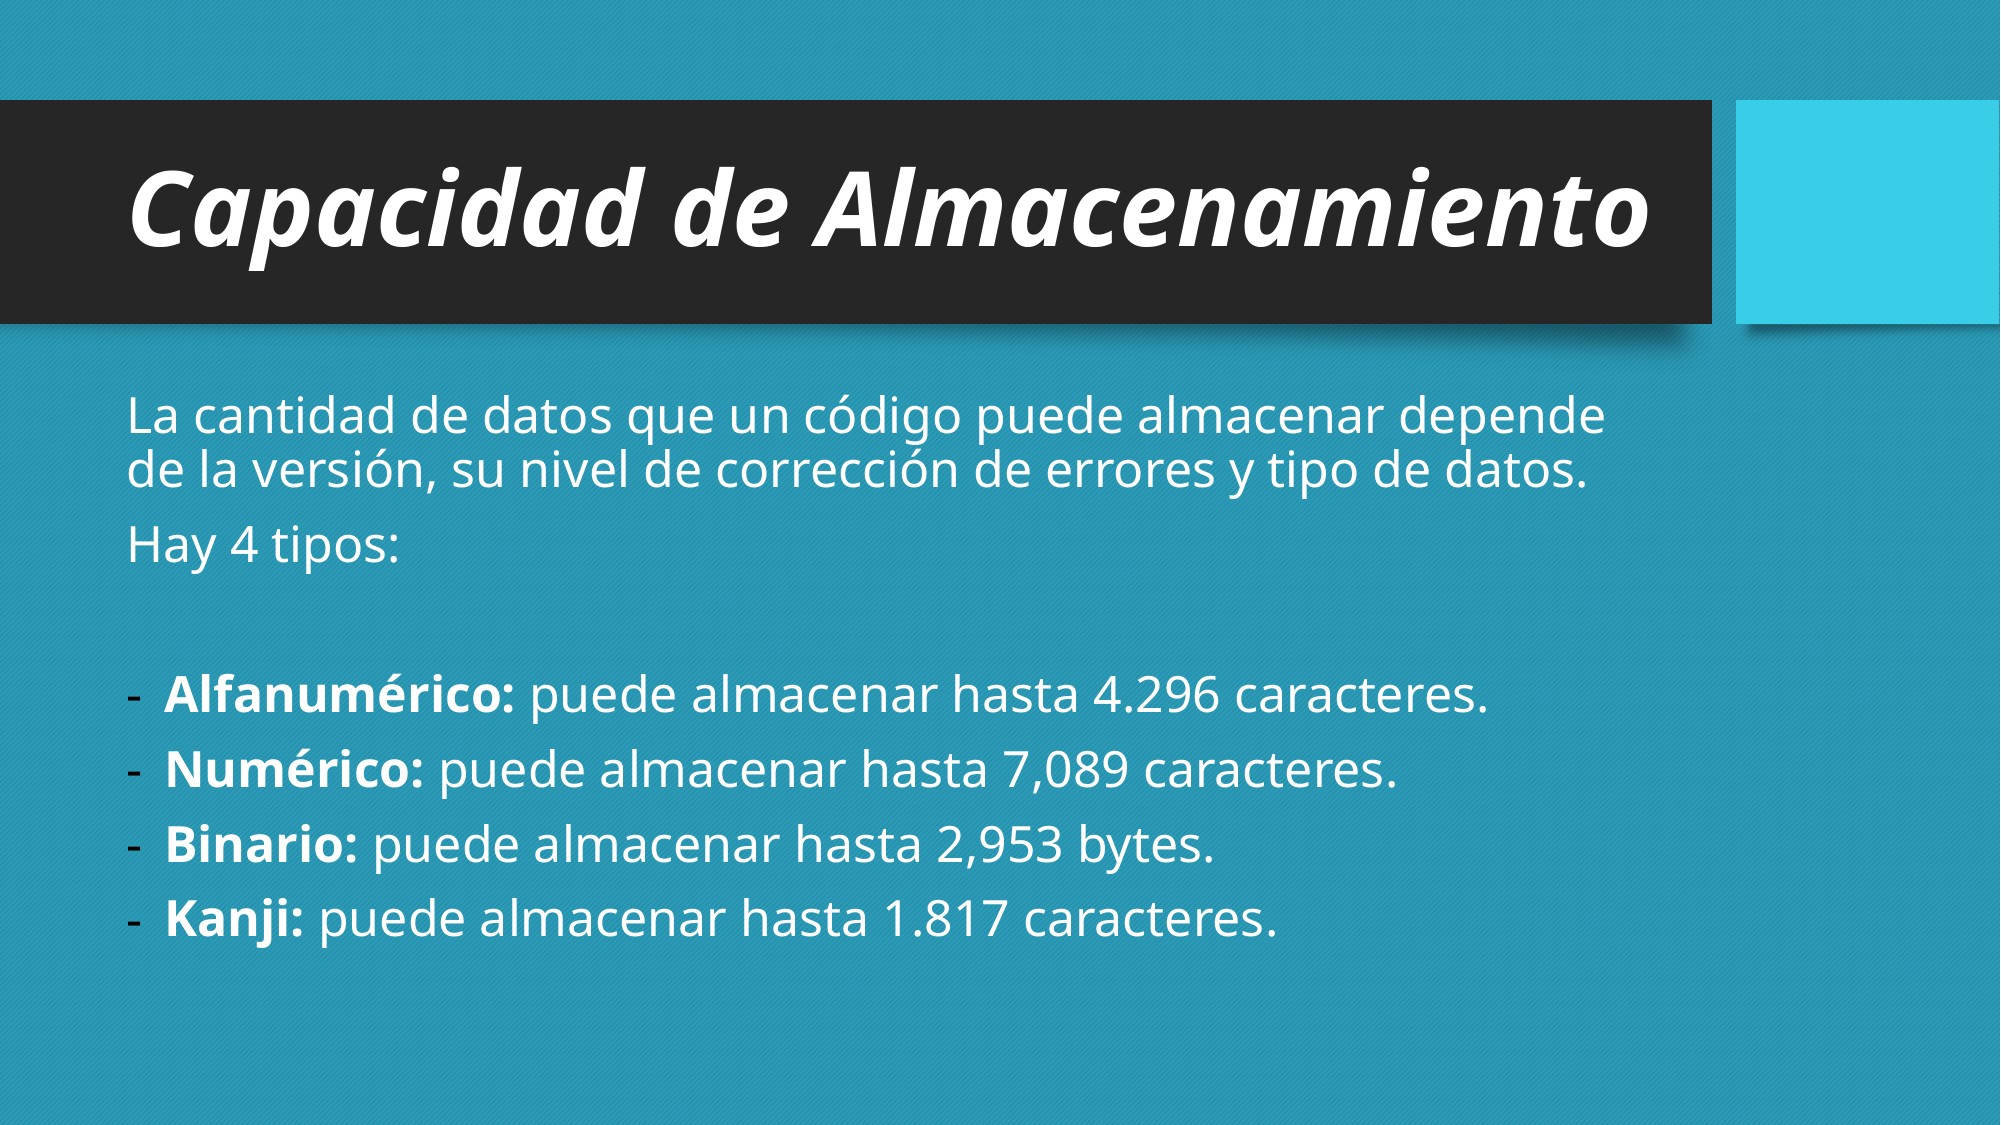

# Capacidad de Almacenamiento
La cantidad de datos que un código puede almacenar depende de la versión, su nivel de corrección de errores y tipo de datos.
Hay 4 tipos:
Alfanumérico: puede almacenar hasta 4.296 caracteres.
Numérico: puede almacenar hasta 7,089 caracteres.
Binario: puede almacenar hasta 2,953 bytes.
Kanji: puede almacenar hasta 1.817 caracteres.